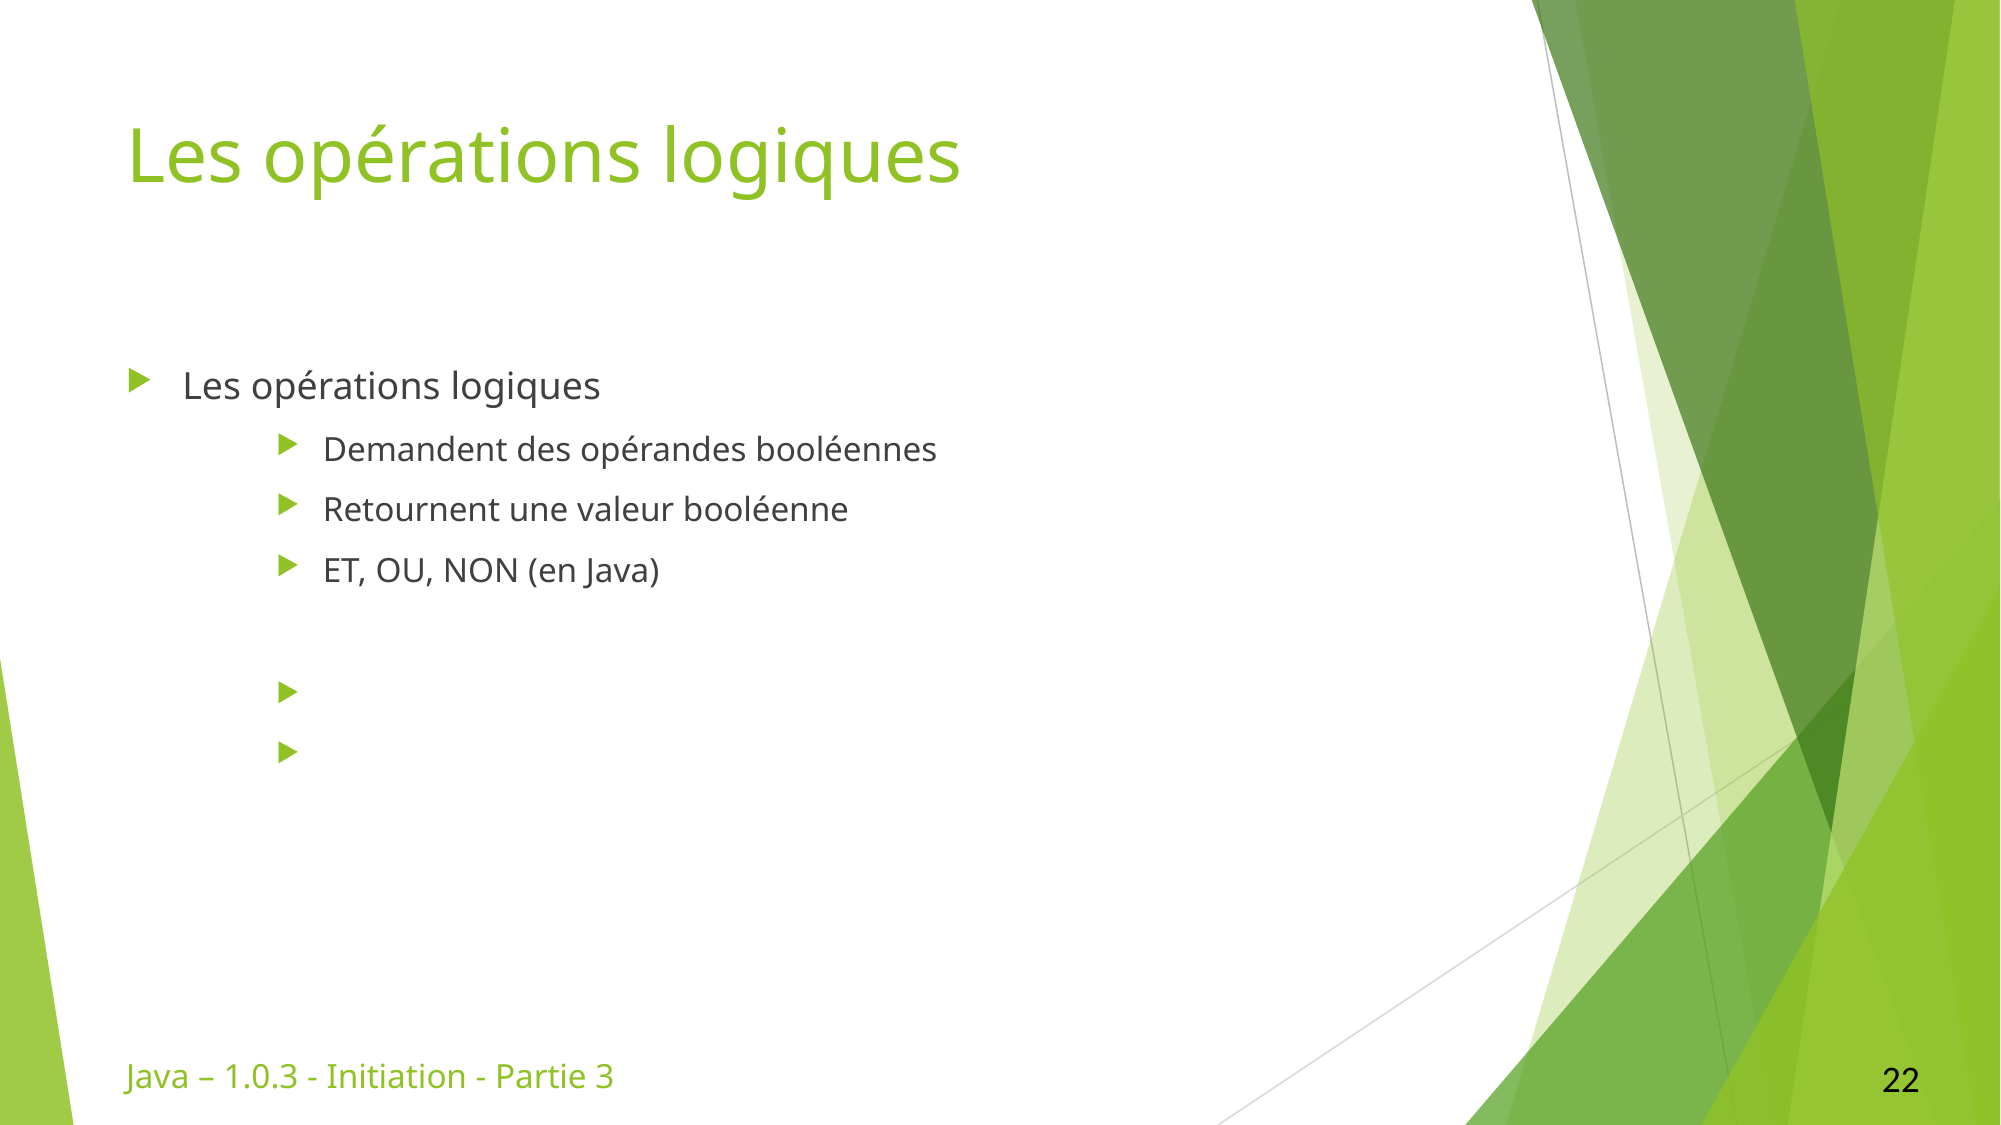

# Les opérations logiques
Les opérations logiques
Demandent des opérandes booléennes
Retournent une valeur booléenne
ET, OU, NON (en Java)
Java – 1.0.3 - Initiation - Partie 3